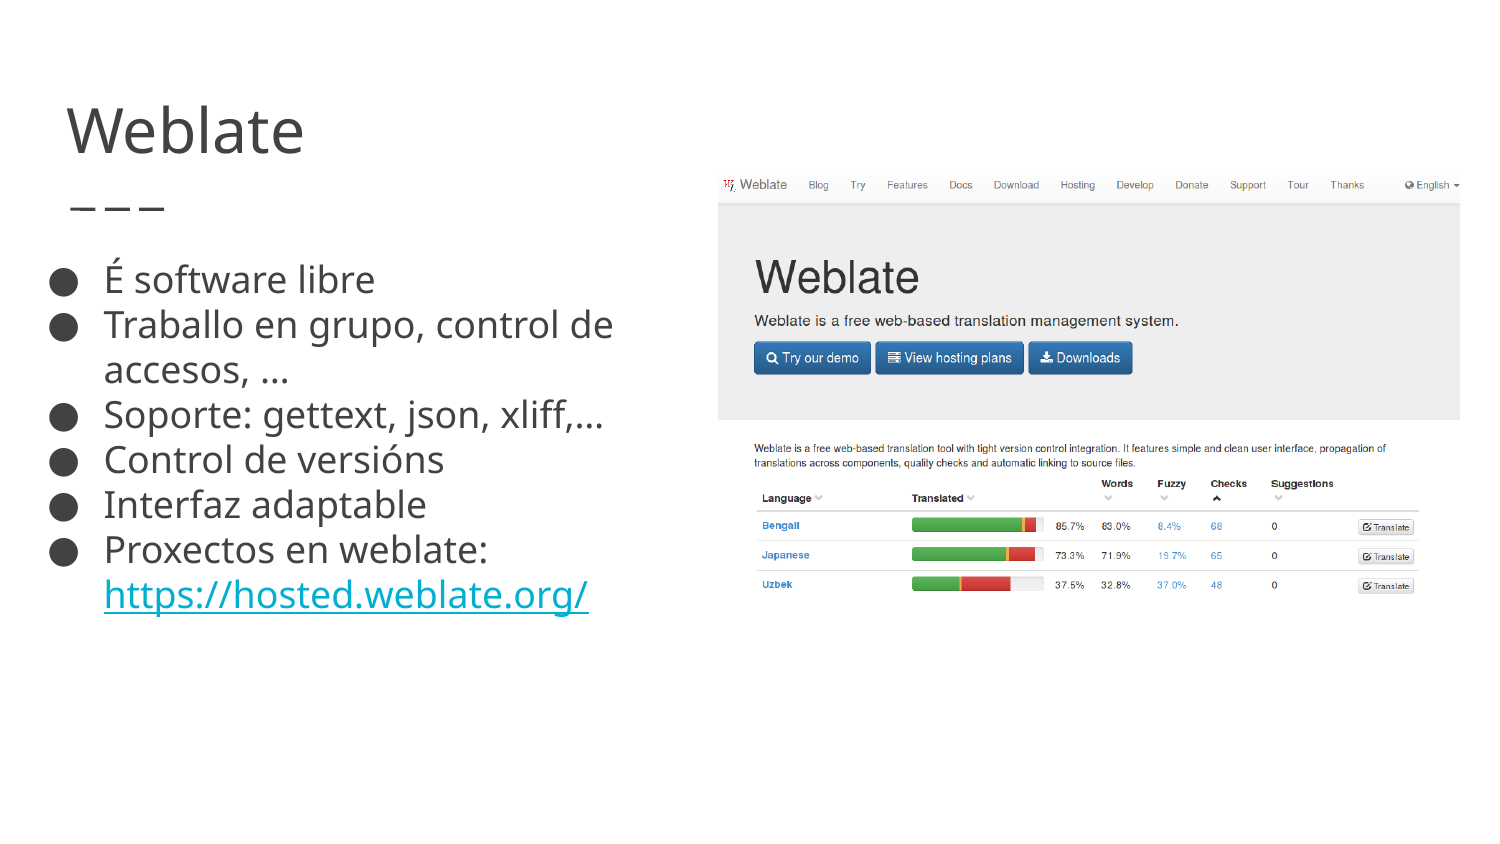

# Weblate
É software libre
Traballo en grupo, control de accesos, …
Soporte: gettext, json, xliff,…
Control de versións
Interfaz adaptable
Proxectos en weblate:
https://hosted.weblate.org/